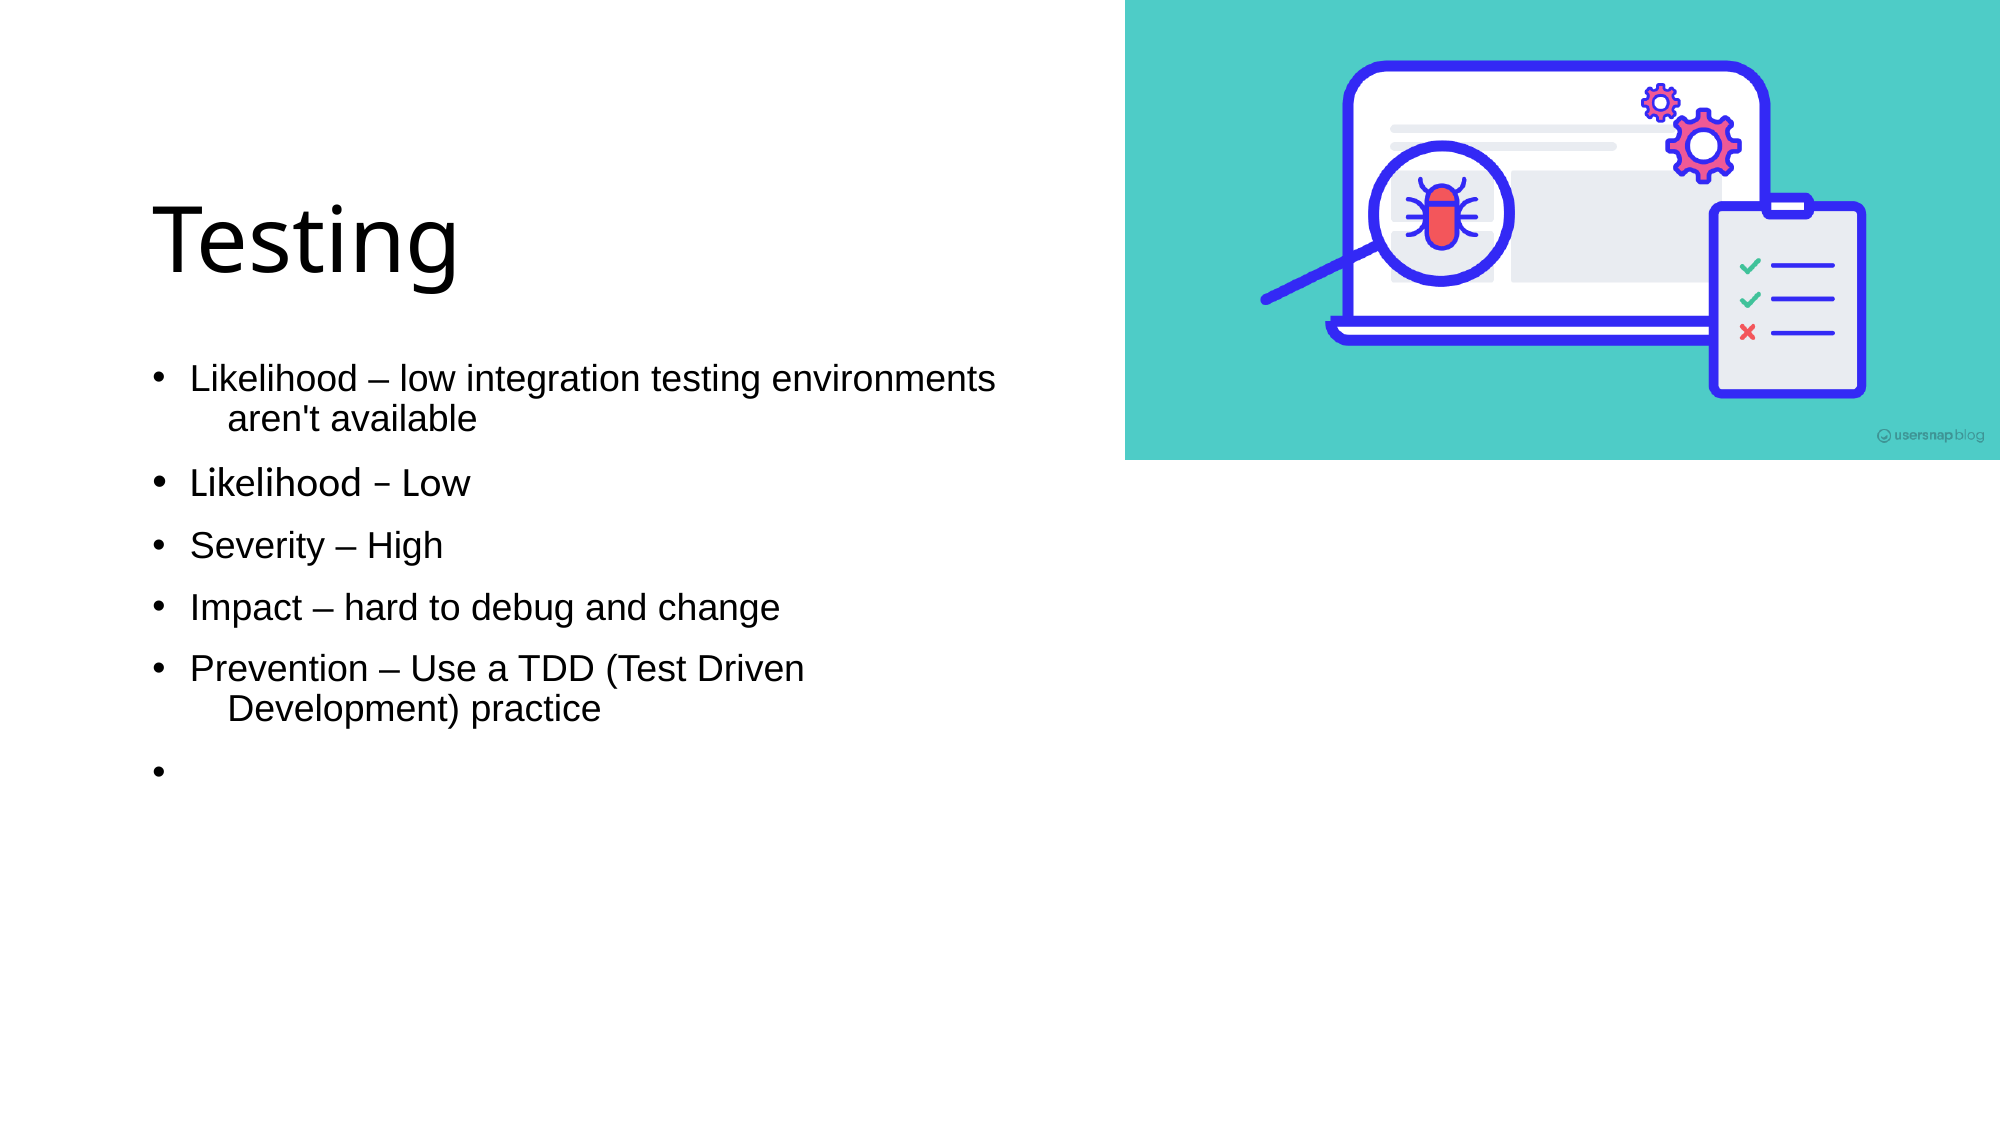

# Testing
Likelihood – low integration testing environments aren't available
Likelihood – Low
Severity – High
Impact – hard to debug and change
Prevention – Use a TDD (Test Driven Development) practice